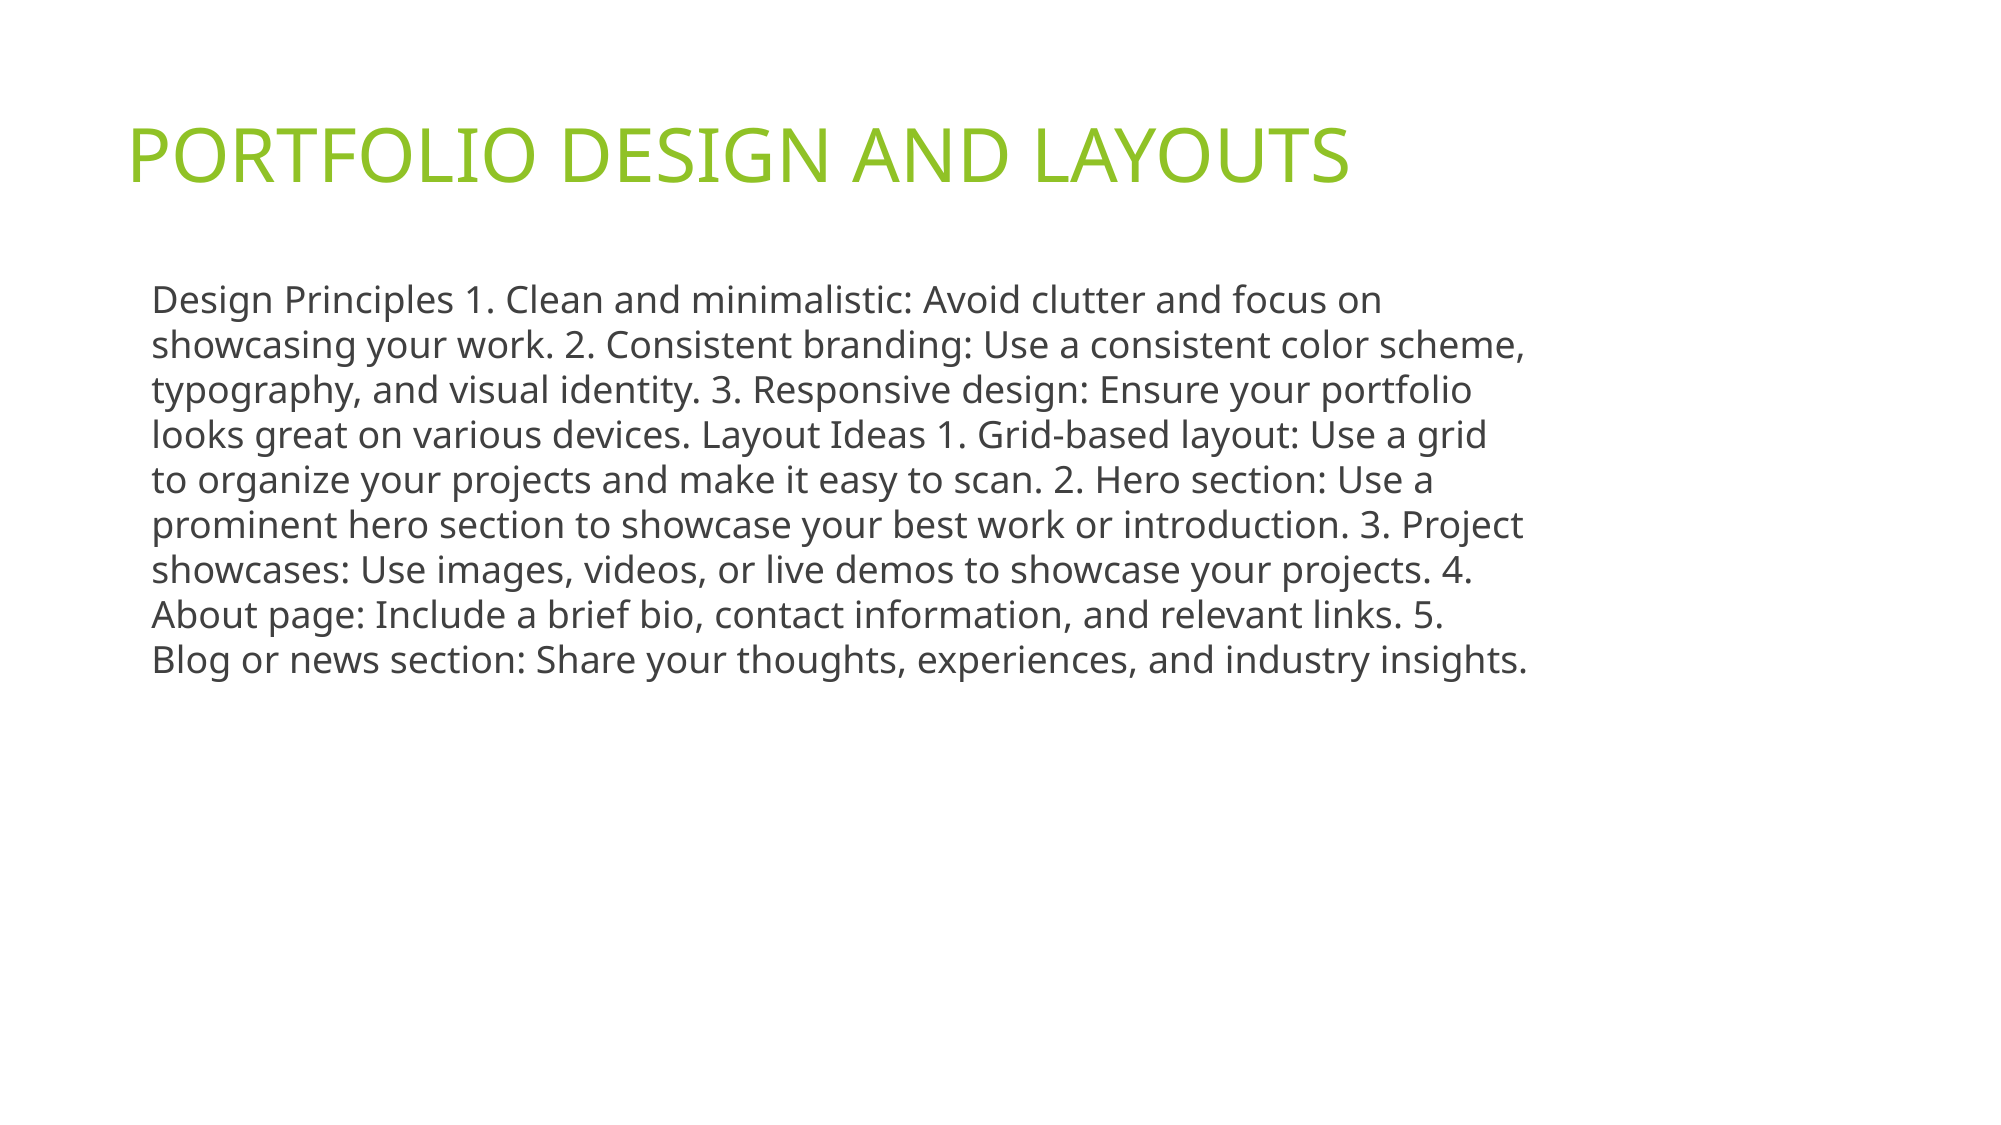

# PORTFOLIO DESIGN AND LAYOUTS
Design Principles 1. Clean and minimalistic: Avoid clutter and focus on showcasing your work. 2. Consistent branding: Use a consistent color scheme, typography, and visual identity. 3. Responsive design: Ensure your portfolio looks great on various devices. Layout Ideas 1. Grid-based layout: Use a grid to organize your projects and make it easy to scan. 2. Hero section: Use a prominent hero section to showcase your best work or introduction. 3. Project showcases: Use images, videos, or live demos to showcase your projects. 4. About page: Include a brief bio, contact information, and relevant links. 5. Blog or news section: Share your thoughts, experiences, and industry insights.